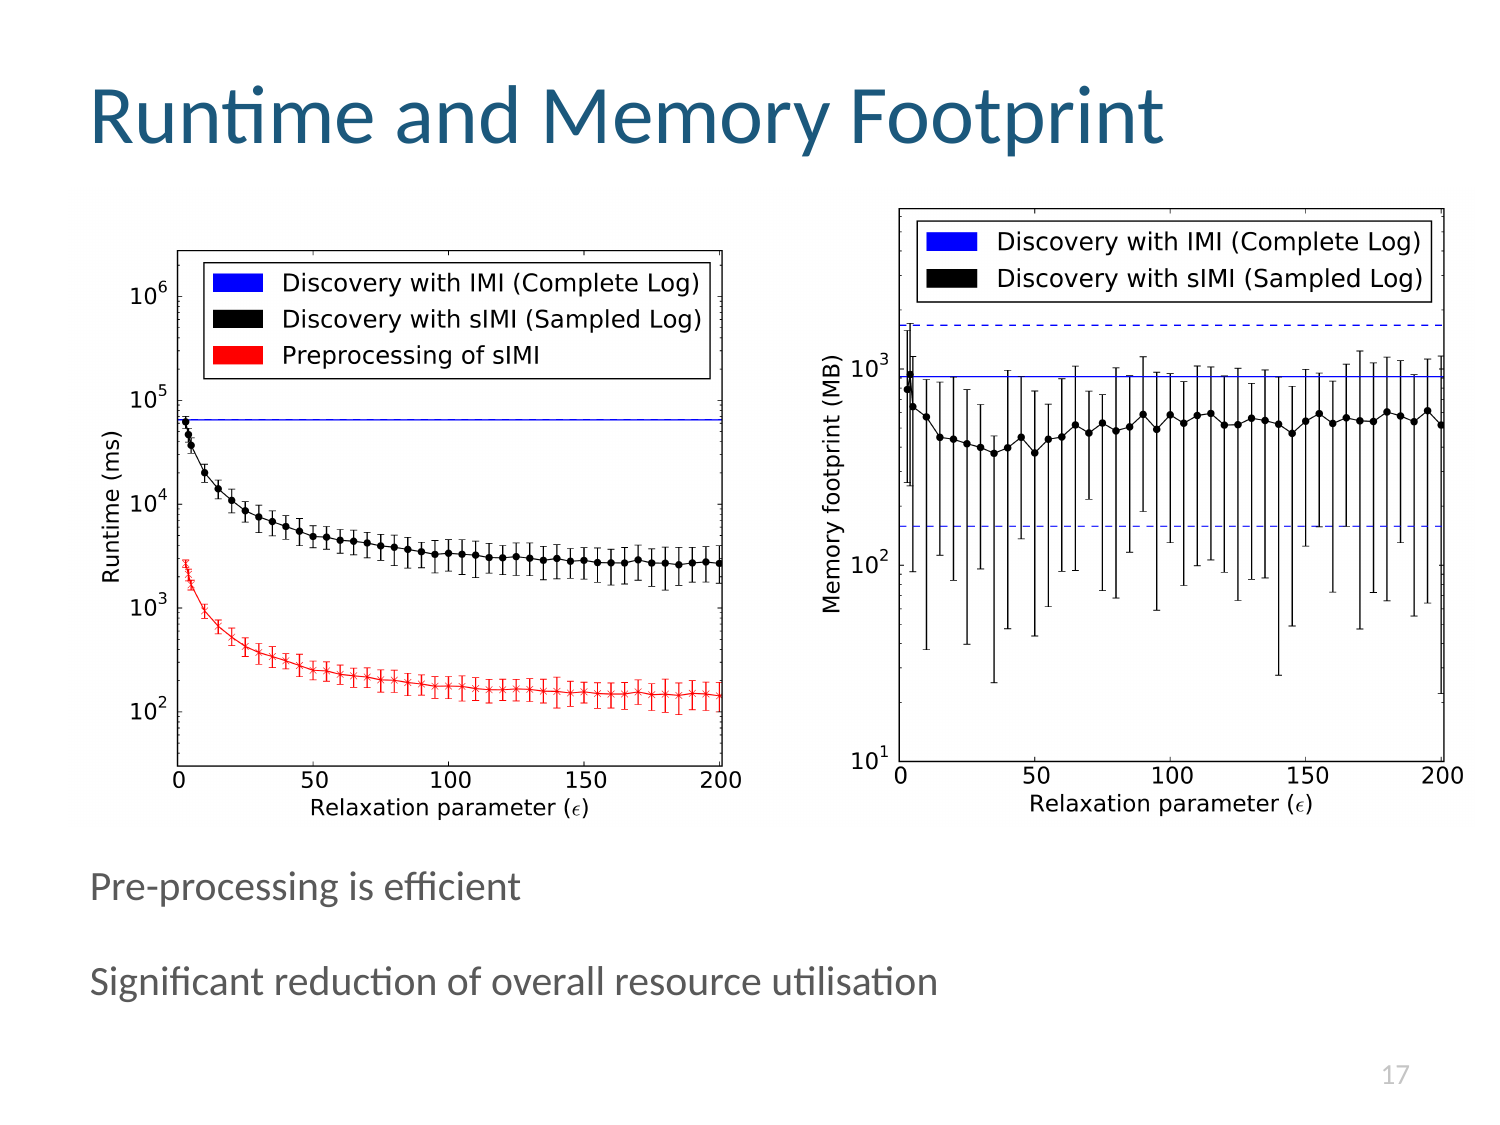

Runtime and Memory Footprint
Pre-processing is efficient
Significant reduction of overall resource utilisation